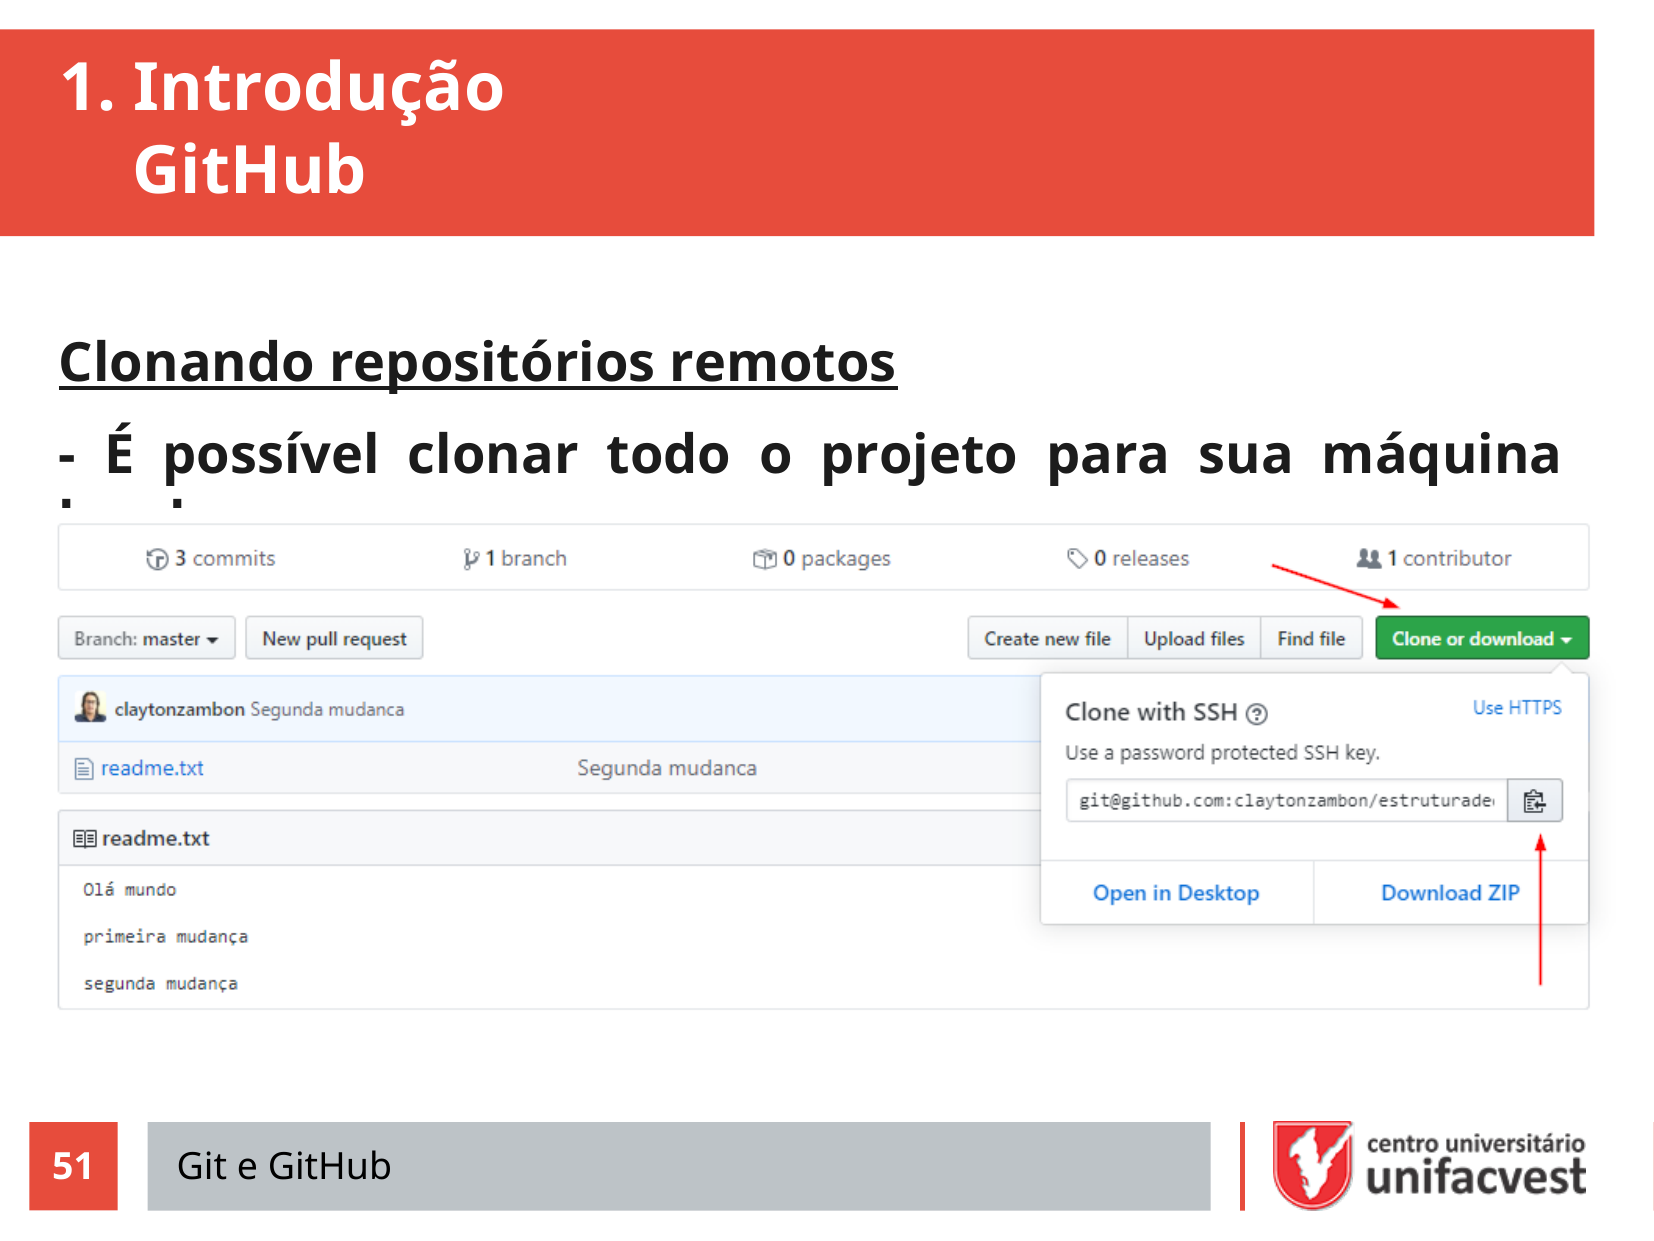

# 1. Introdução GitHub
Clonando repositórios remotos
- É possível clonar todo o projeto para sua máquina local;
51
Git e GitHub